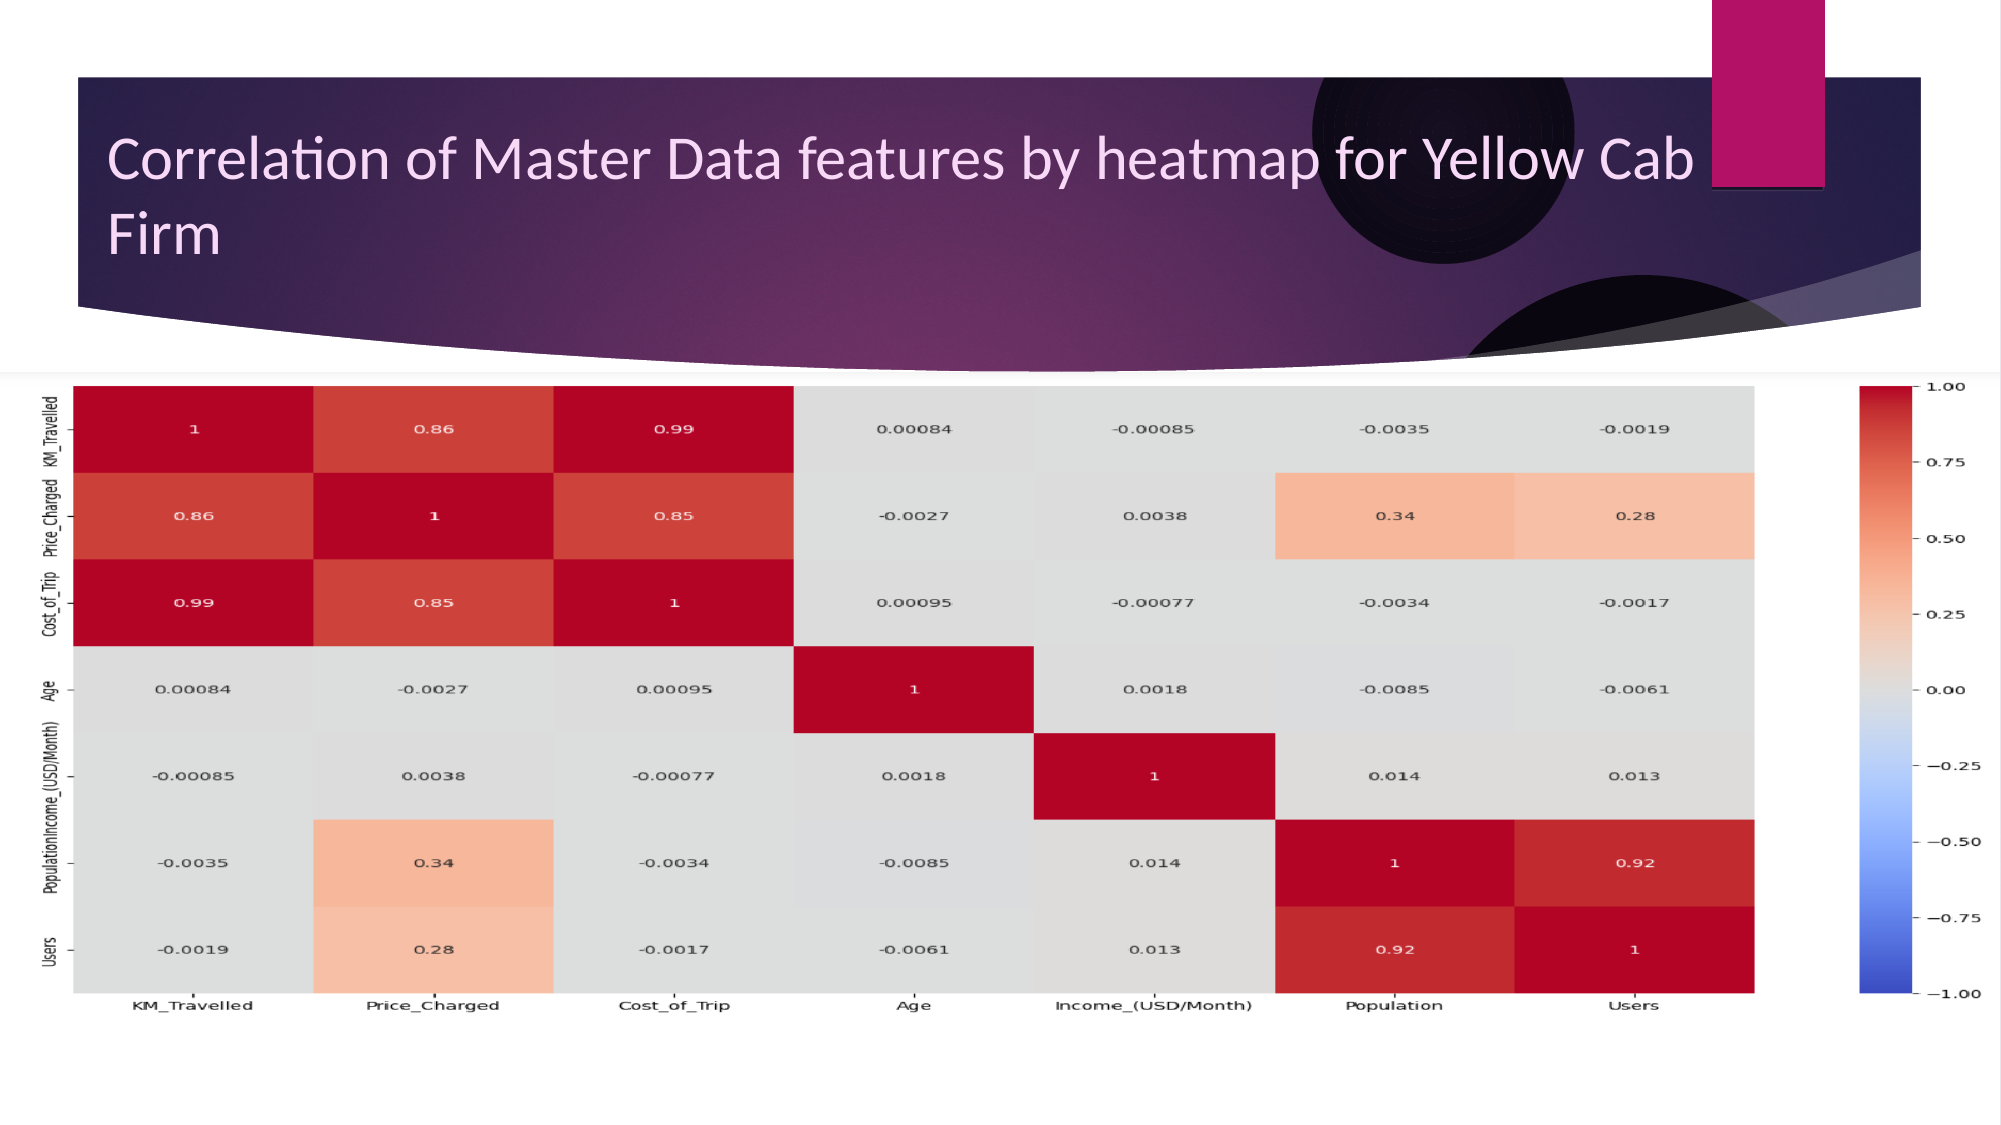

# Correlation of Master Data features by heatmap for Yellow Cab Firm